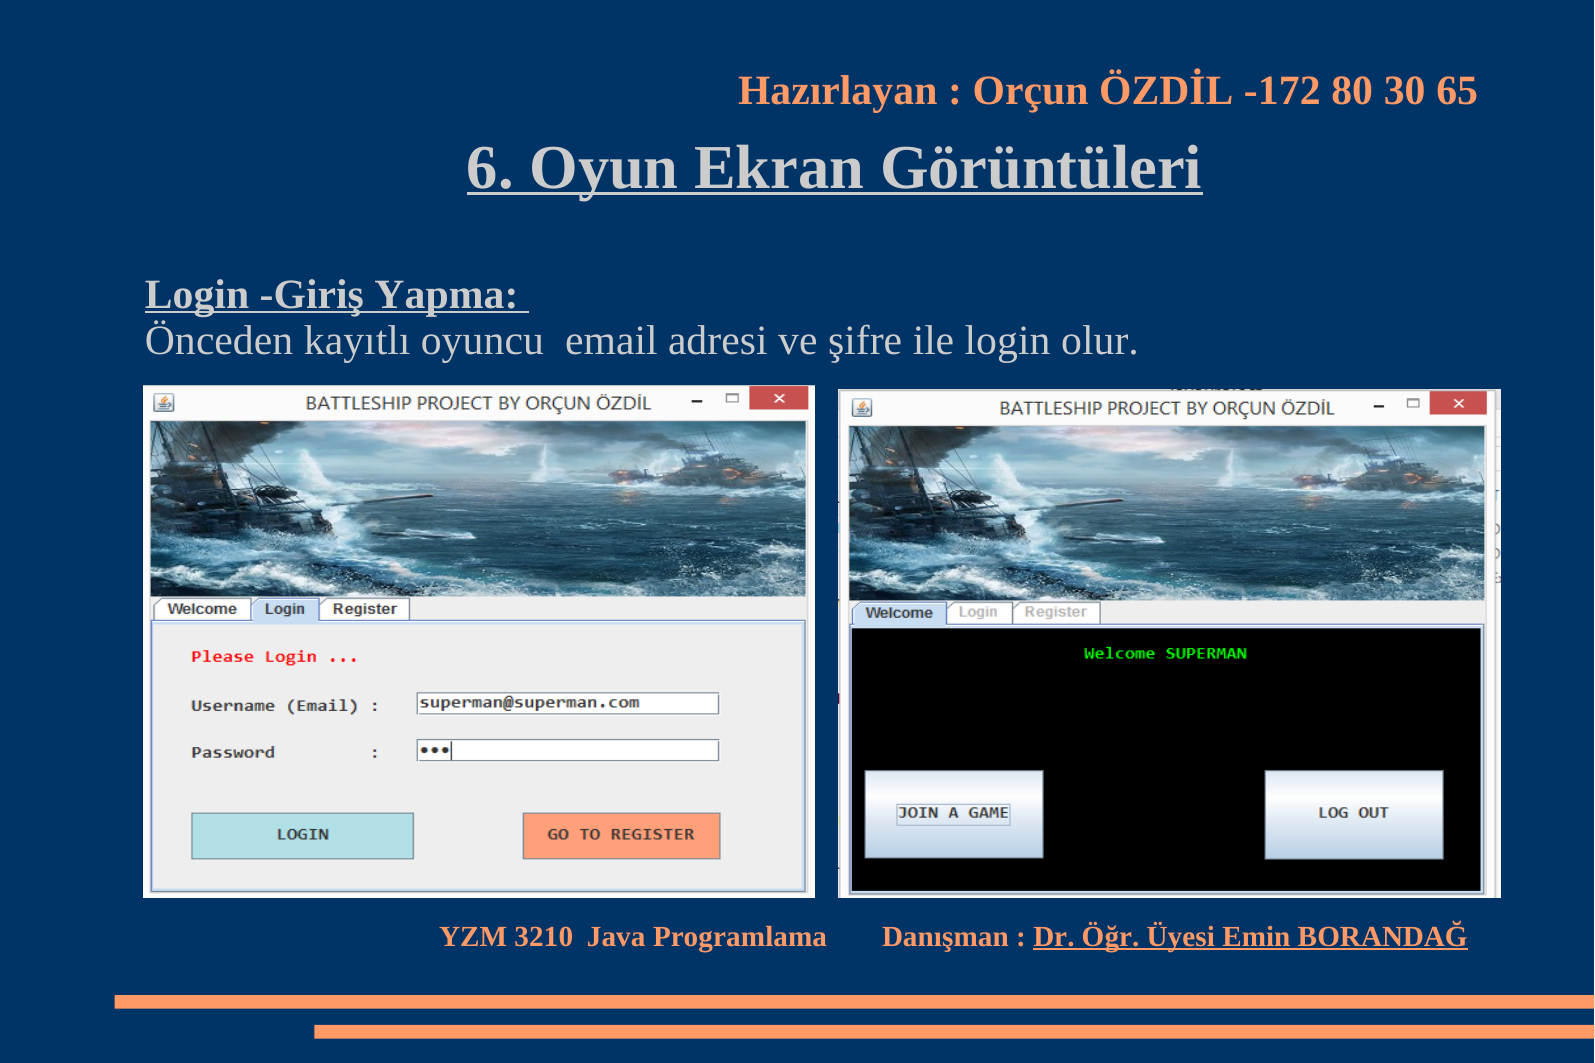

# Hazırlayan : Orçun ÖZDİL -172 80 30 65
6. Oyun Ekran Görüntüleri
Login -Giriş Yapma:
Önceden kayıtlı oyuncu email adresi ve şifre ile login olur.
YZM 3210	Java Programlama	Danışman : Dr. Öğr. Üyesi Emin BORANDAĞ